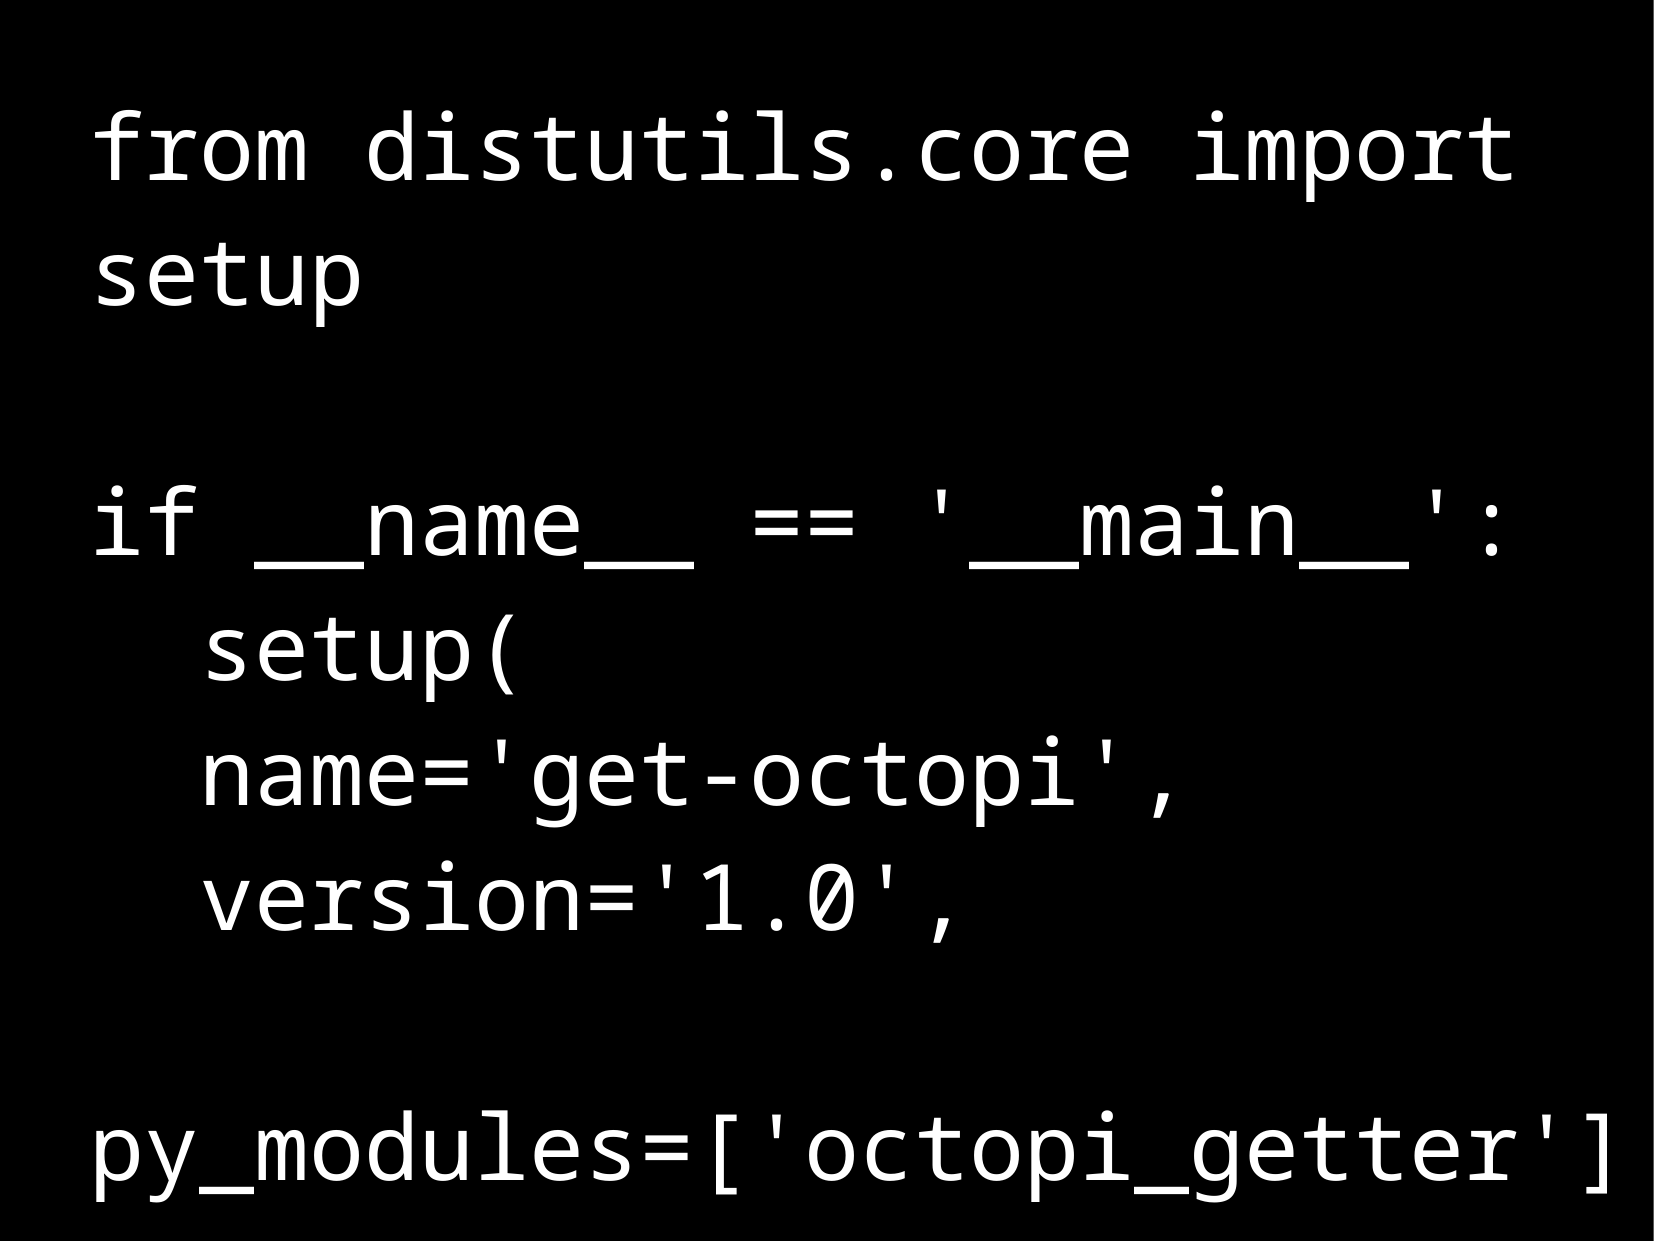

from distutils.core import setup
if __name__ == '__main__':
 setup(
 name='get-octopi',
 version='1.0',
 py_modules=['octopi_getter'],
 )